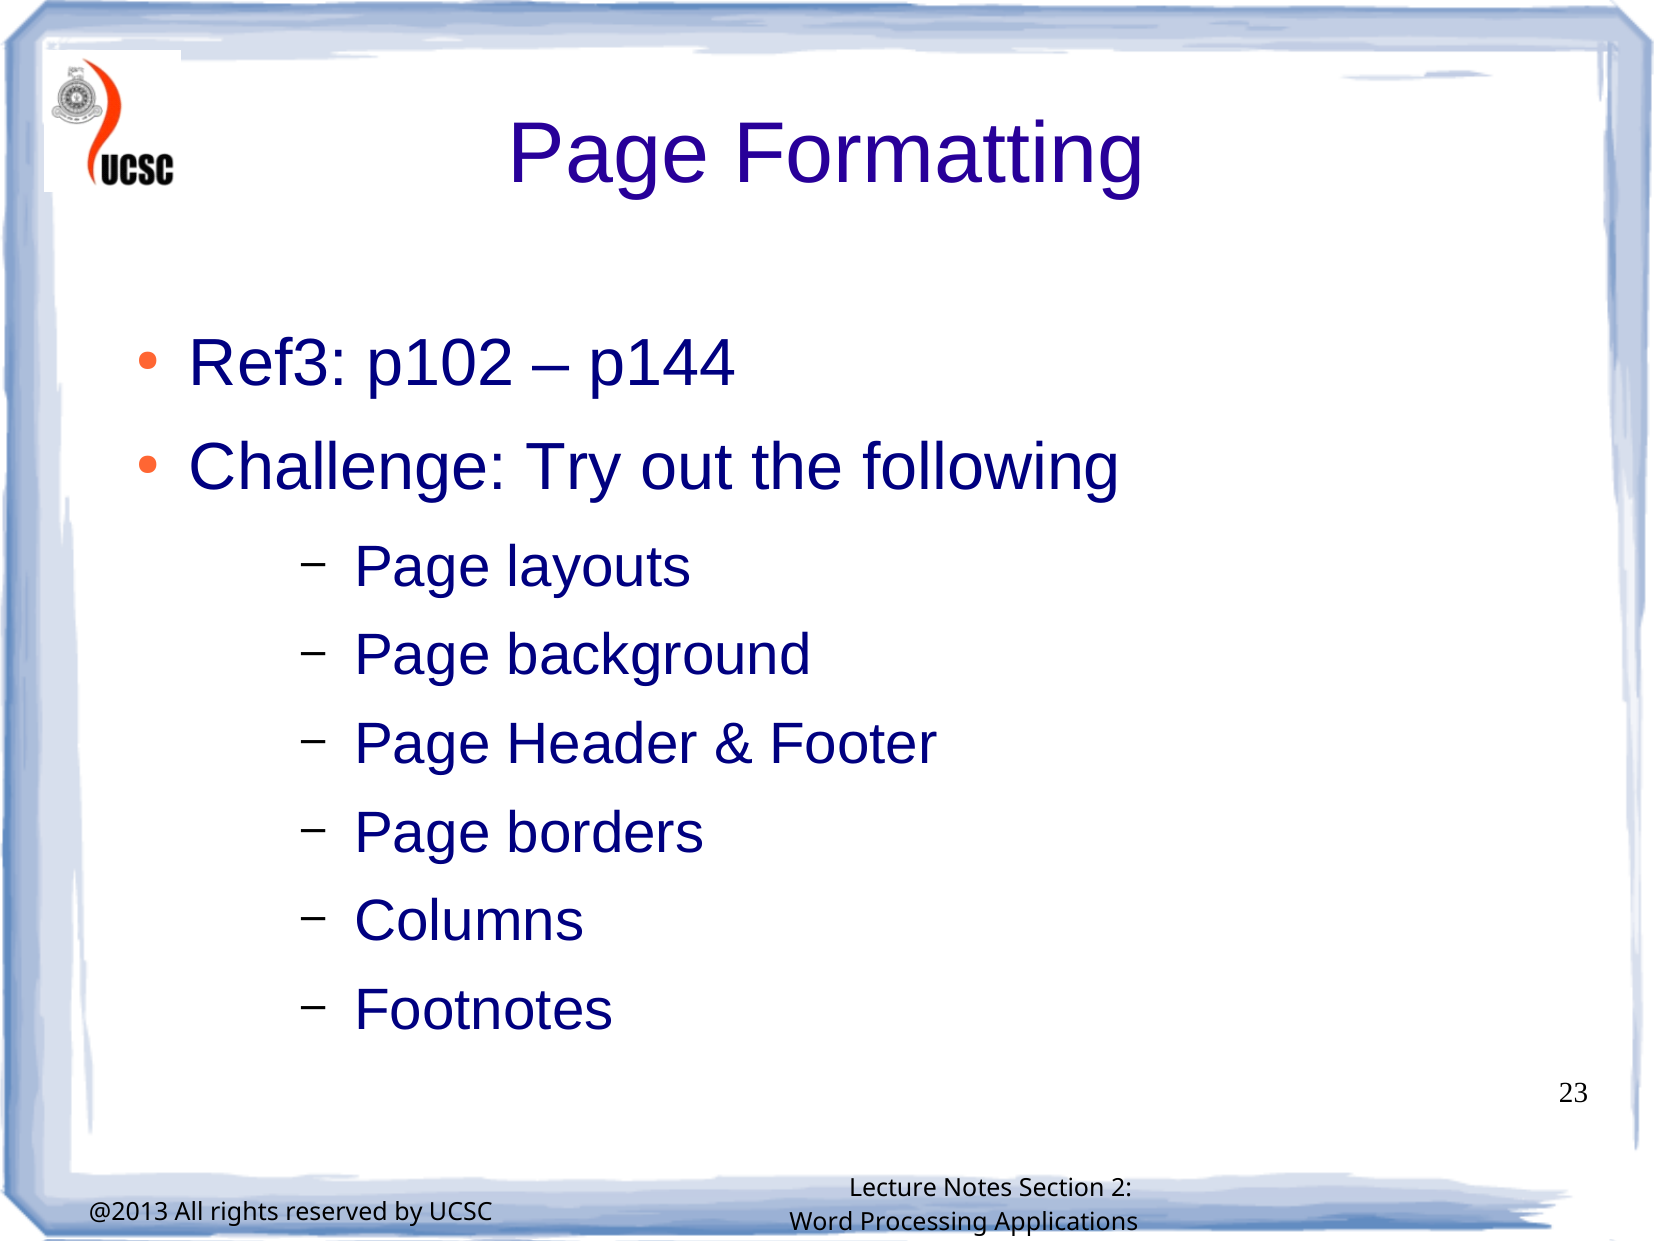

# Page Formatting
Ref3: p102 – p144
Challenge: Try out the following
Page layouts
Page background
Page Header & Footer
Page borders
Columns
Footnotes
23